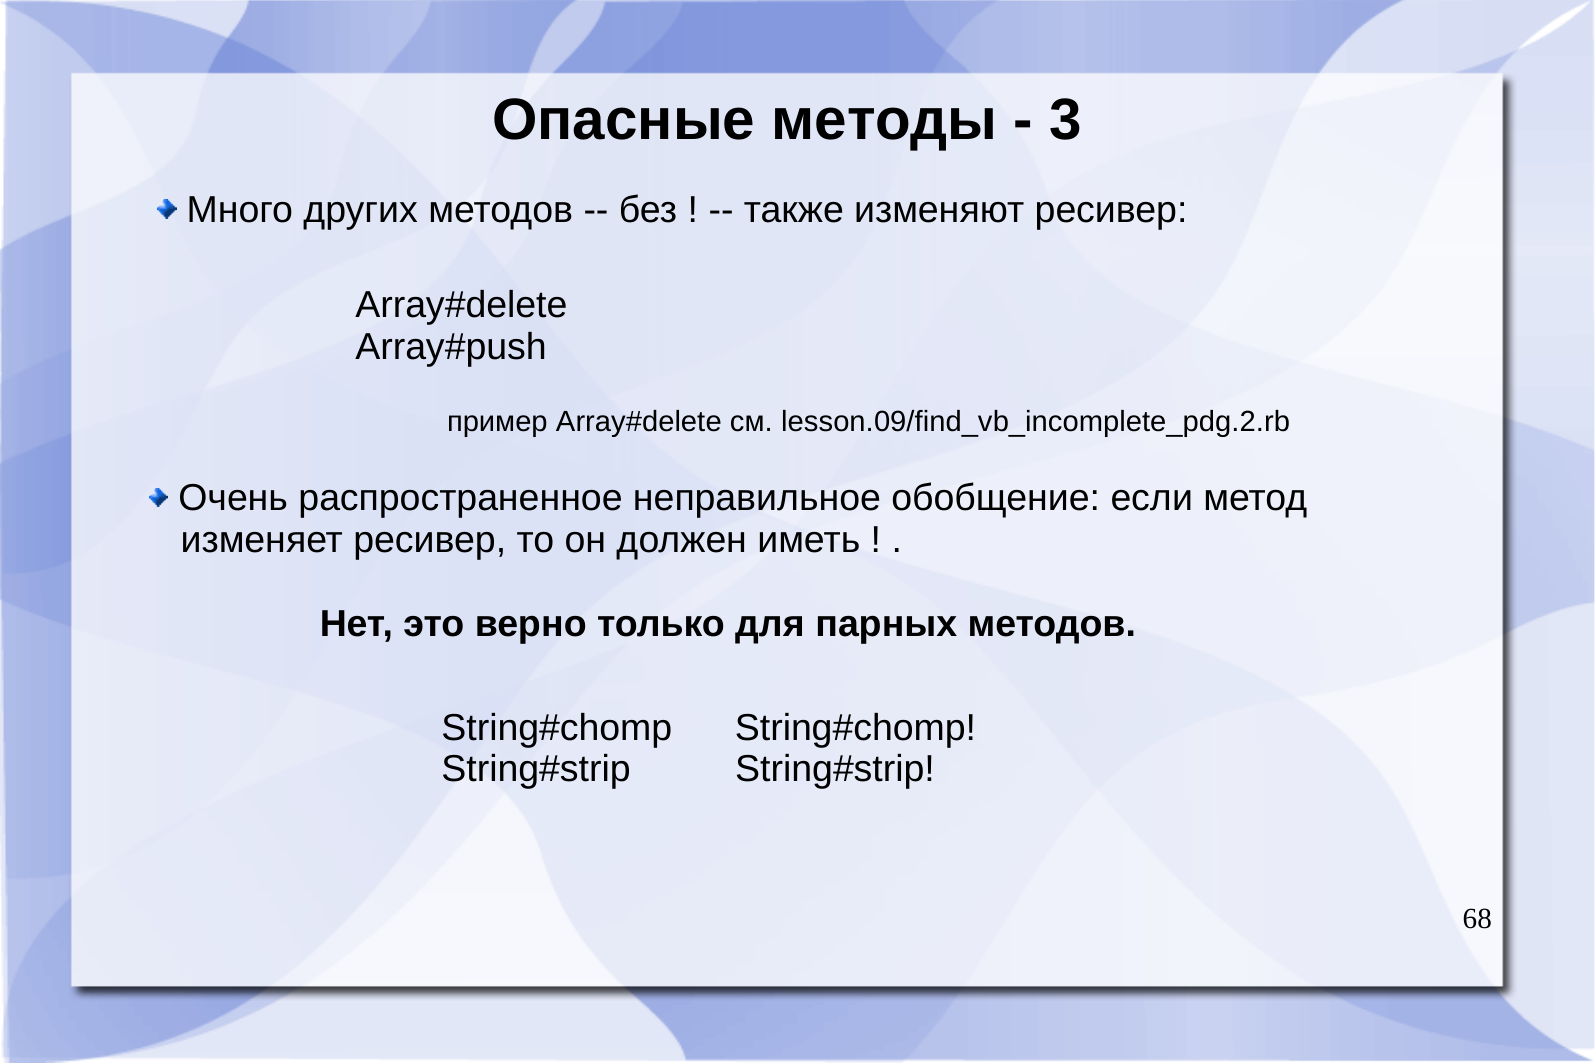

# Опасные методы - 3
 Много других методов -- без ! -- также изменяют ресивер:
Array#delete
Array#push
пример Array#delete см. lesson.09/find_vb_incomplete_pdg.2.rb
 Очень распространенное неправильное обобщение: если метод изменяет ресивер, то он должен иметь ! .
 Нет, это верно только для парных методов.
String#chomp String#chomp!
String#strip String#strip!
68